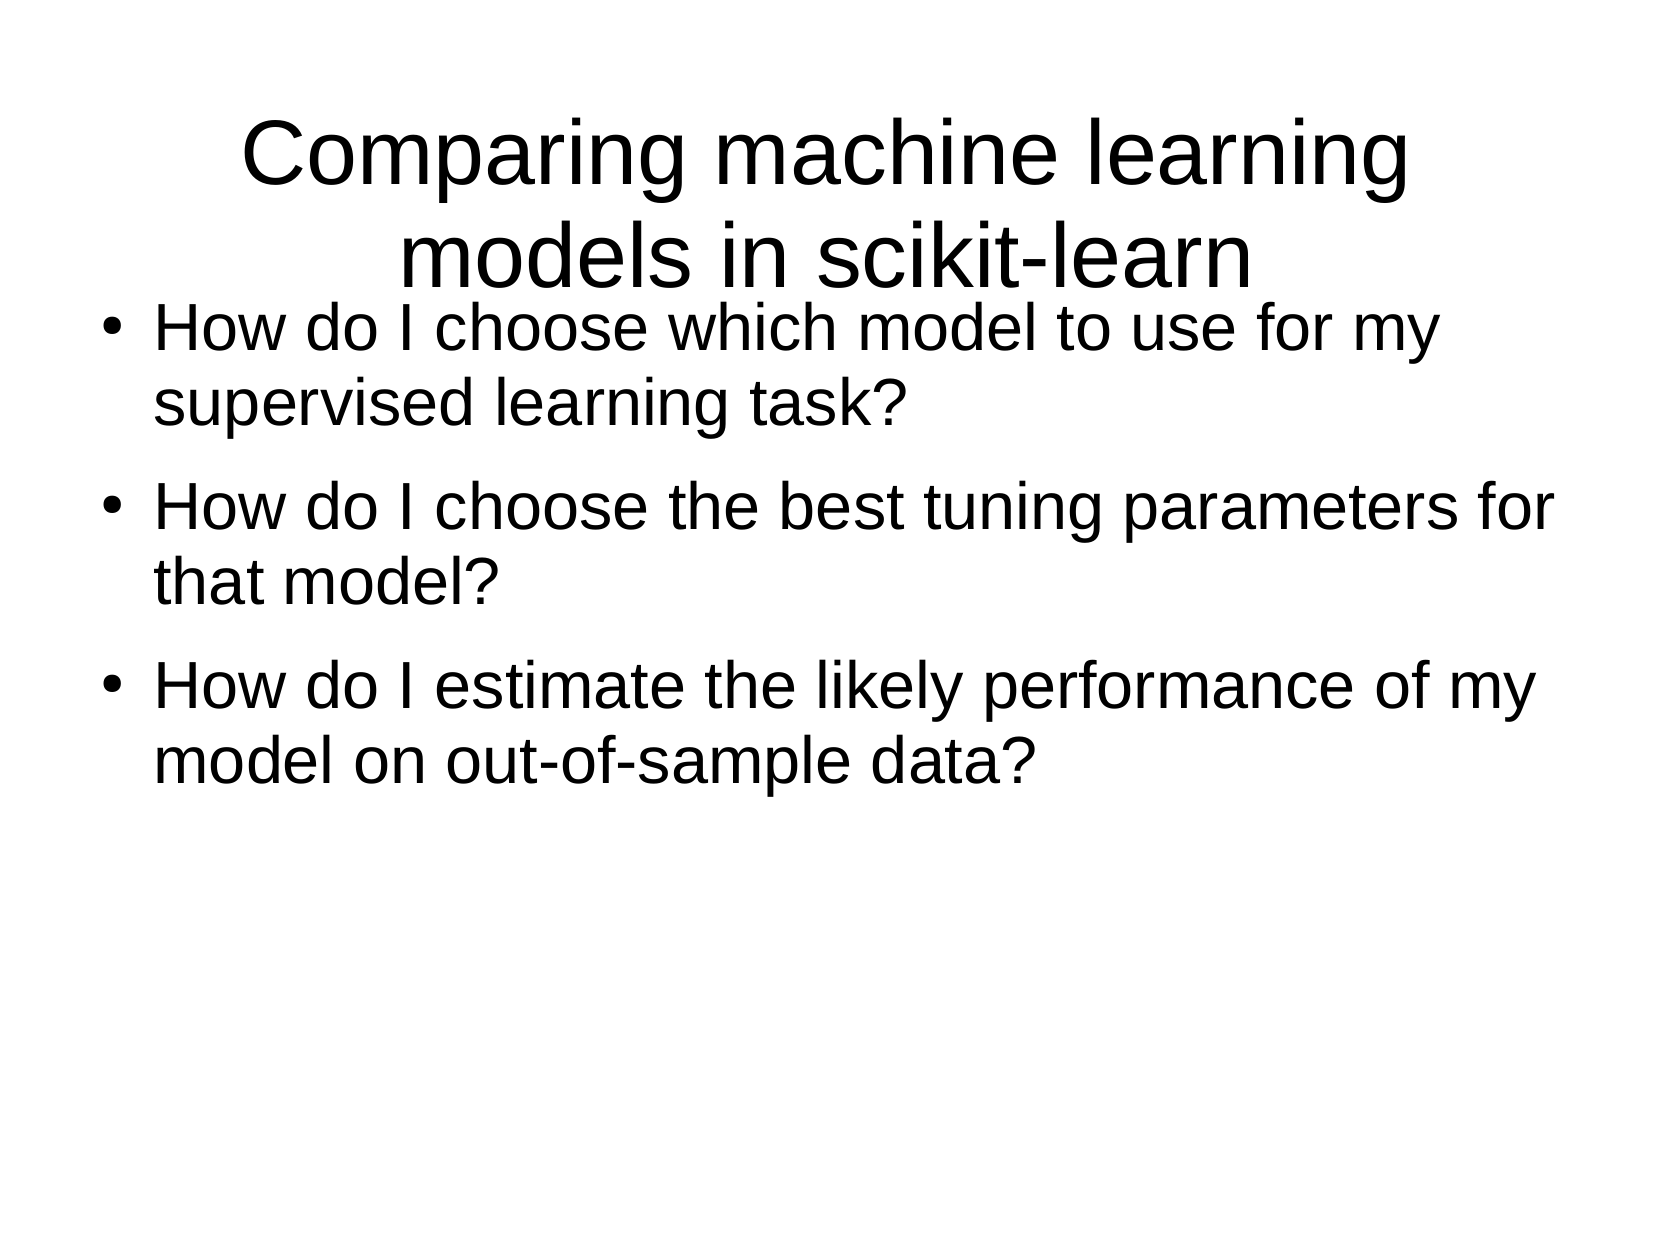

# Comparing machine learning models in scikit-learn
How do I choose which model to use for my supervised learning task?
How do I choose the best tuning parameters for that model?
How do I estimate the likely performance of my model on out-of-sample data?